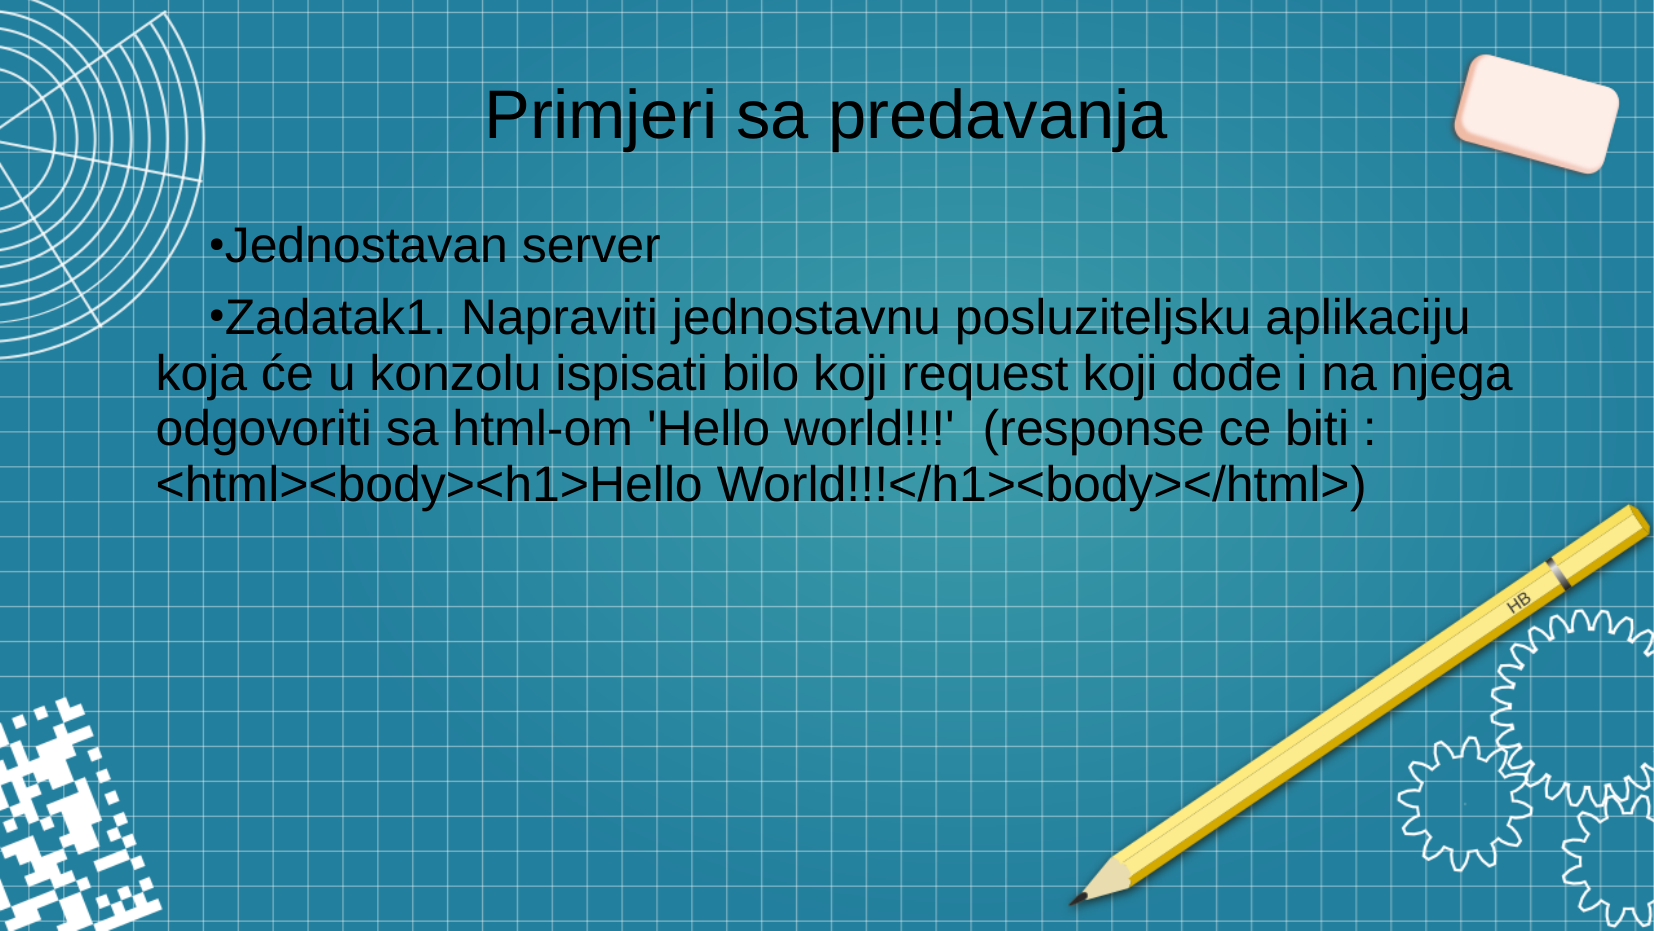

# Primjeri sa predavanja
Jednostavan server
Zadatak1. Napraviti jednostavnu posluziteljsku aplikaciju koja će u konzolu ispisati bilo koji request koji dođe i na njega odgovoriti sa html-om 'Hello world!!!' (response ce biti : <html><body><h1>Hello World!!!</h1><body></html>)